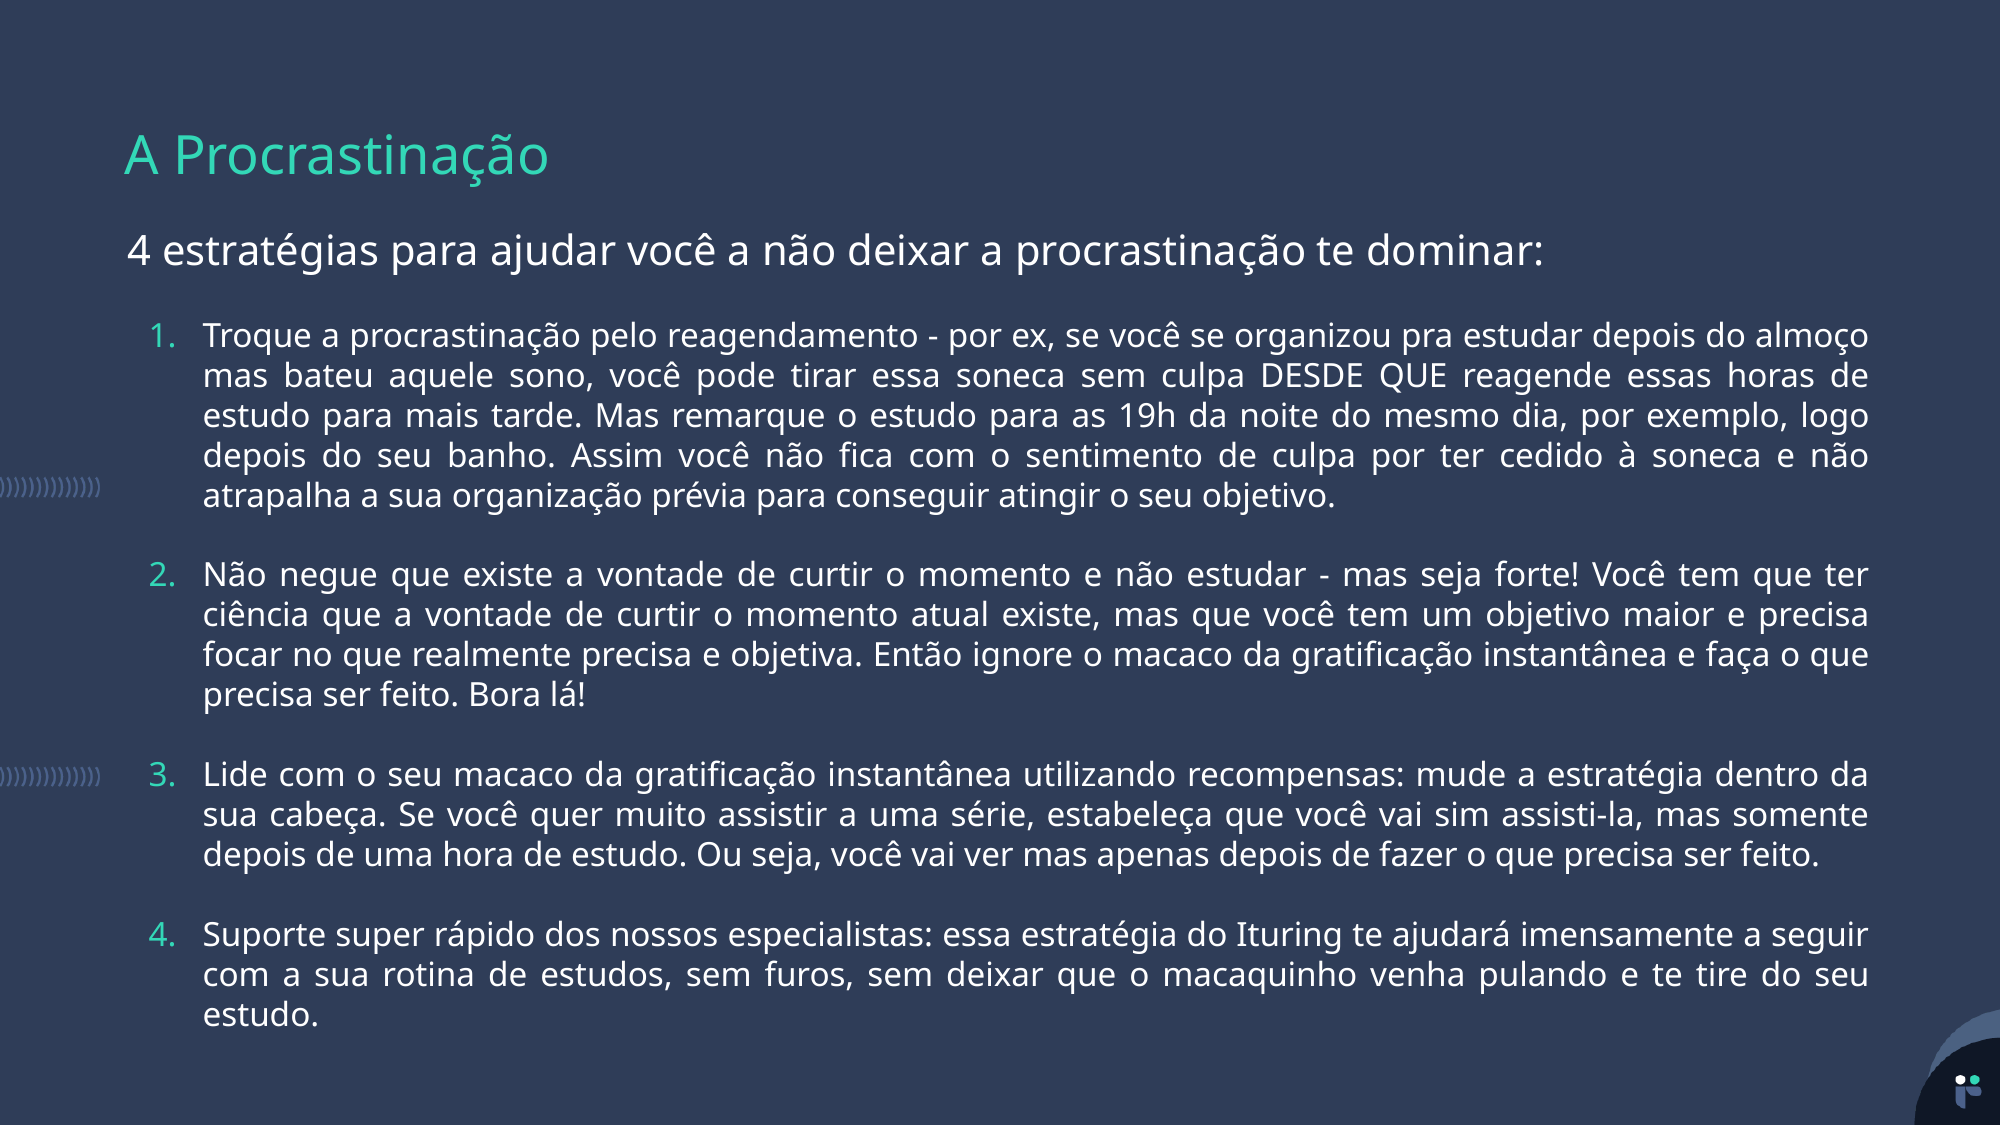

A Procrastinação
4 estratégias para ajudar você a não deixar a procrastinação te dominar:
Troque a procrastinação pelo reagendamento - por ex, se você se organizou pra estudar depois do almoço mas bateu aquele sono, você pode tirar essa soneca sem culpa DESDE QUE reagende essas horas de estudo para mais tarde. Mas remarque o estudo para as 19h da noite do mesmo dia, por exemplo, logo depois do seu banho. Assim você não fica com o sentimento de culpa por ter cedido à soneca e não atrapalha a sua organização prévia para conseguir atingir o seu objetivo.
Não negue que existe a vontade de curtir o momento e não estudar - mas seja forte! Você tem que ter ciência que a vontade de curtir o momento atual existe, mas que você tem um objetivo maior e precisa focar no que realmente precisa e objetiva. Então ignore o macaco da gratificação instantânea e faça o que precisa ser feito. Bora lá!
Lide com o seu macaco da gratificação instantânea utilizando recompensas: mude a estratégia dentro da sua cabeça. Se você quer muito assistir a uma série, estabeleça que você vai sim assisti-la, mas somente depois de uma hora de estudo. Ou seja, você vai ver mas apenas depois de fazer o que precisa ser feito.
Suporte super rápido dos nossos especialistas: essa estratégia do Ituring te ajudará imensamente a seguir com a sua rotina de estudos, sem furos, sem deixar que o macaquinho venha pulando e te tire do seu estudo.